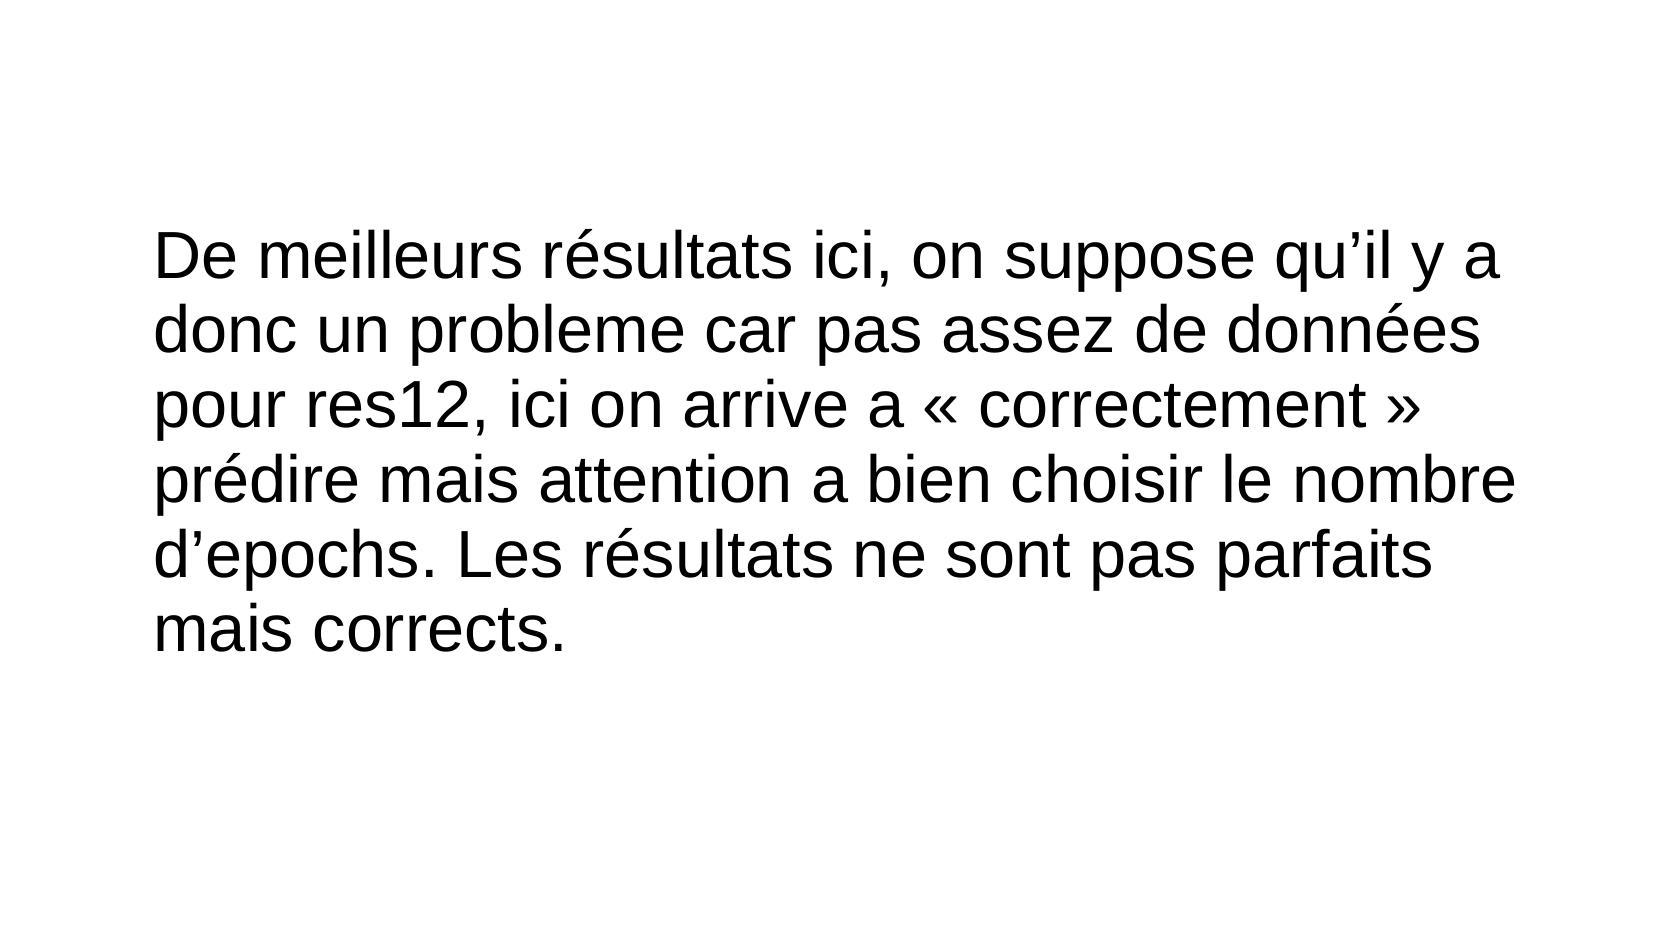

# De meilleurs résultats ici, on suppose qu’il y a donc un probleme car pas assez de données pour res12, ici on arrive a « correctement » prédire mais attention a bien choisir le nombre d’epochs. Les résultats ne sont pas parfaits mais corrects.